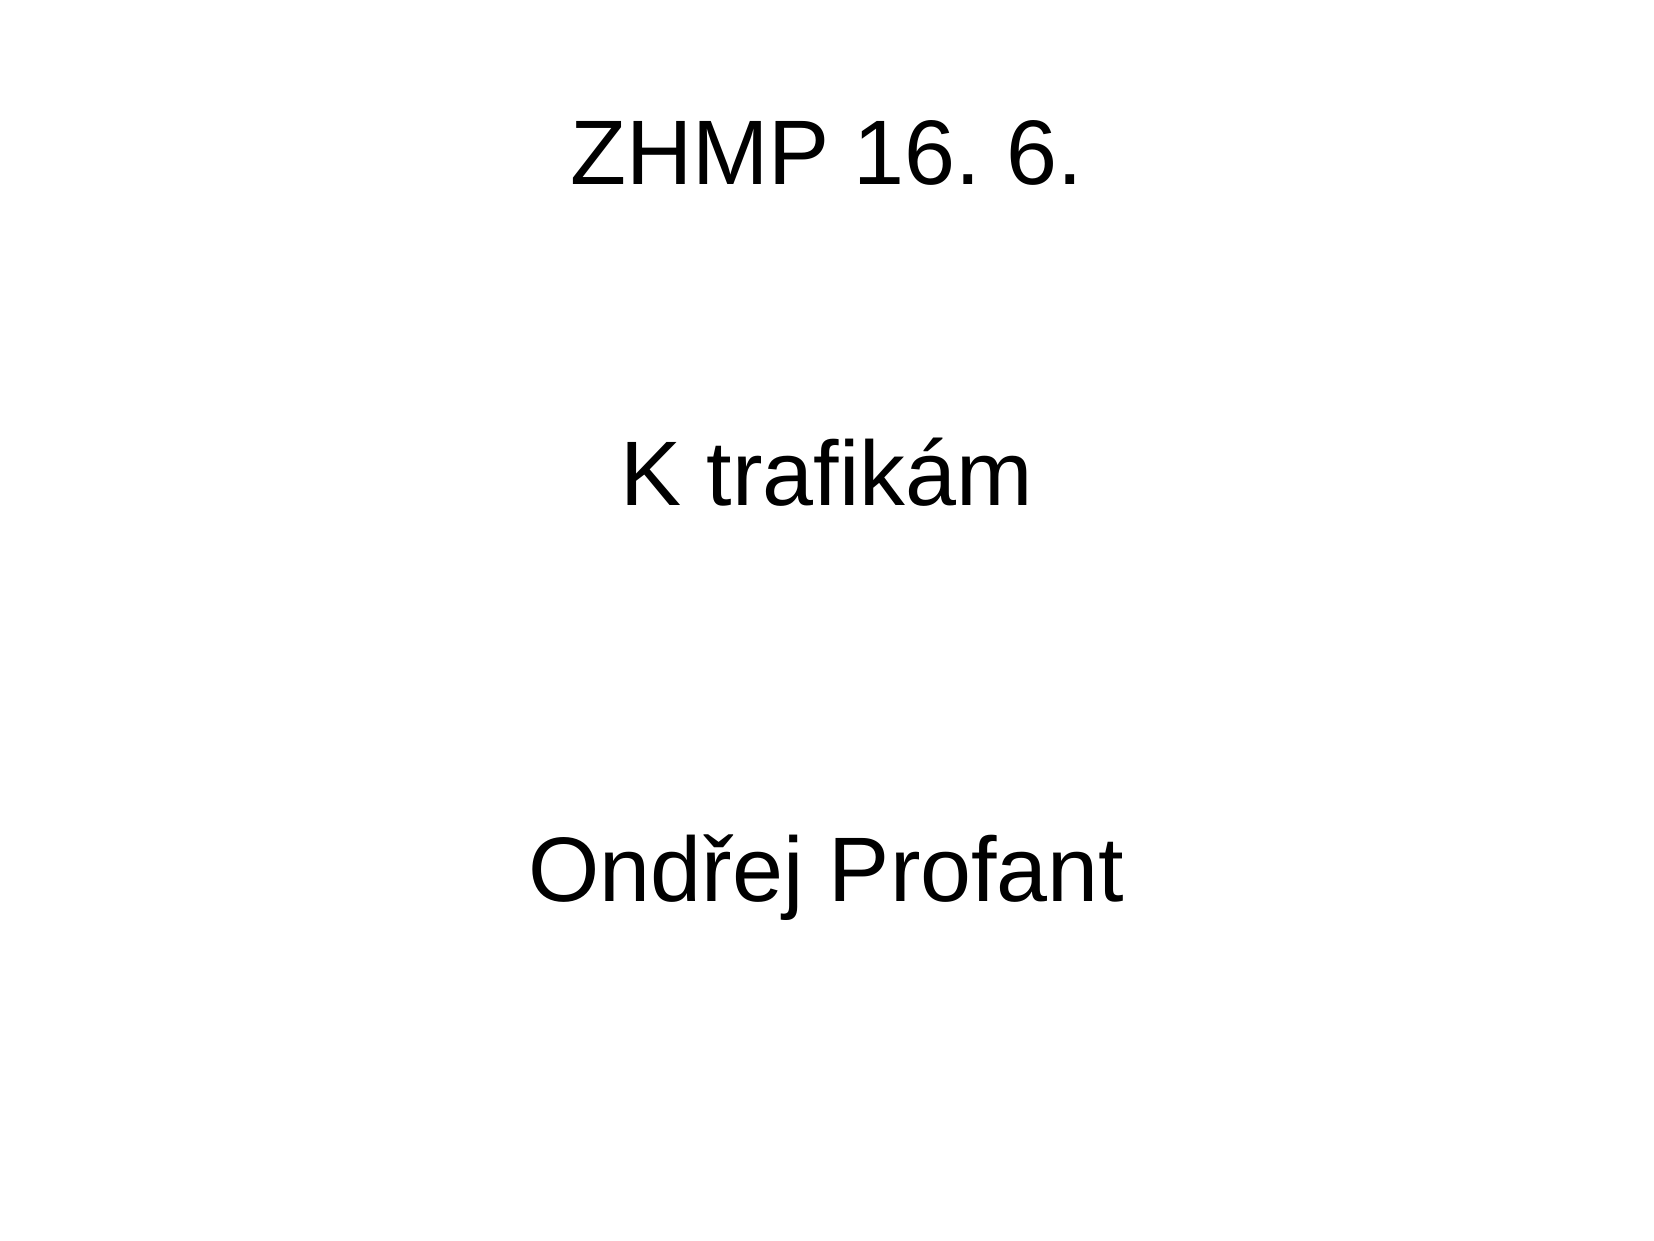

# ZHMP 16. 6.
K trafikám
Ondřej Profant